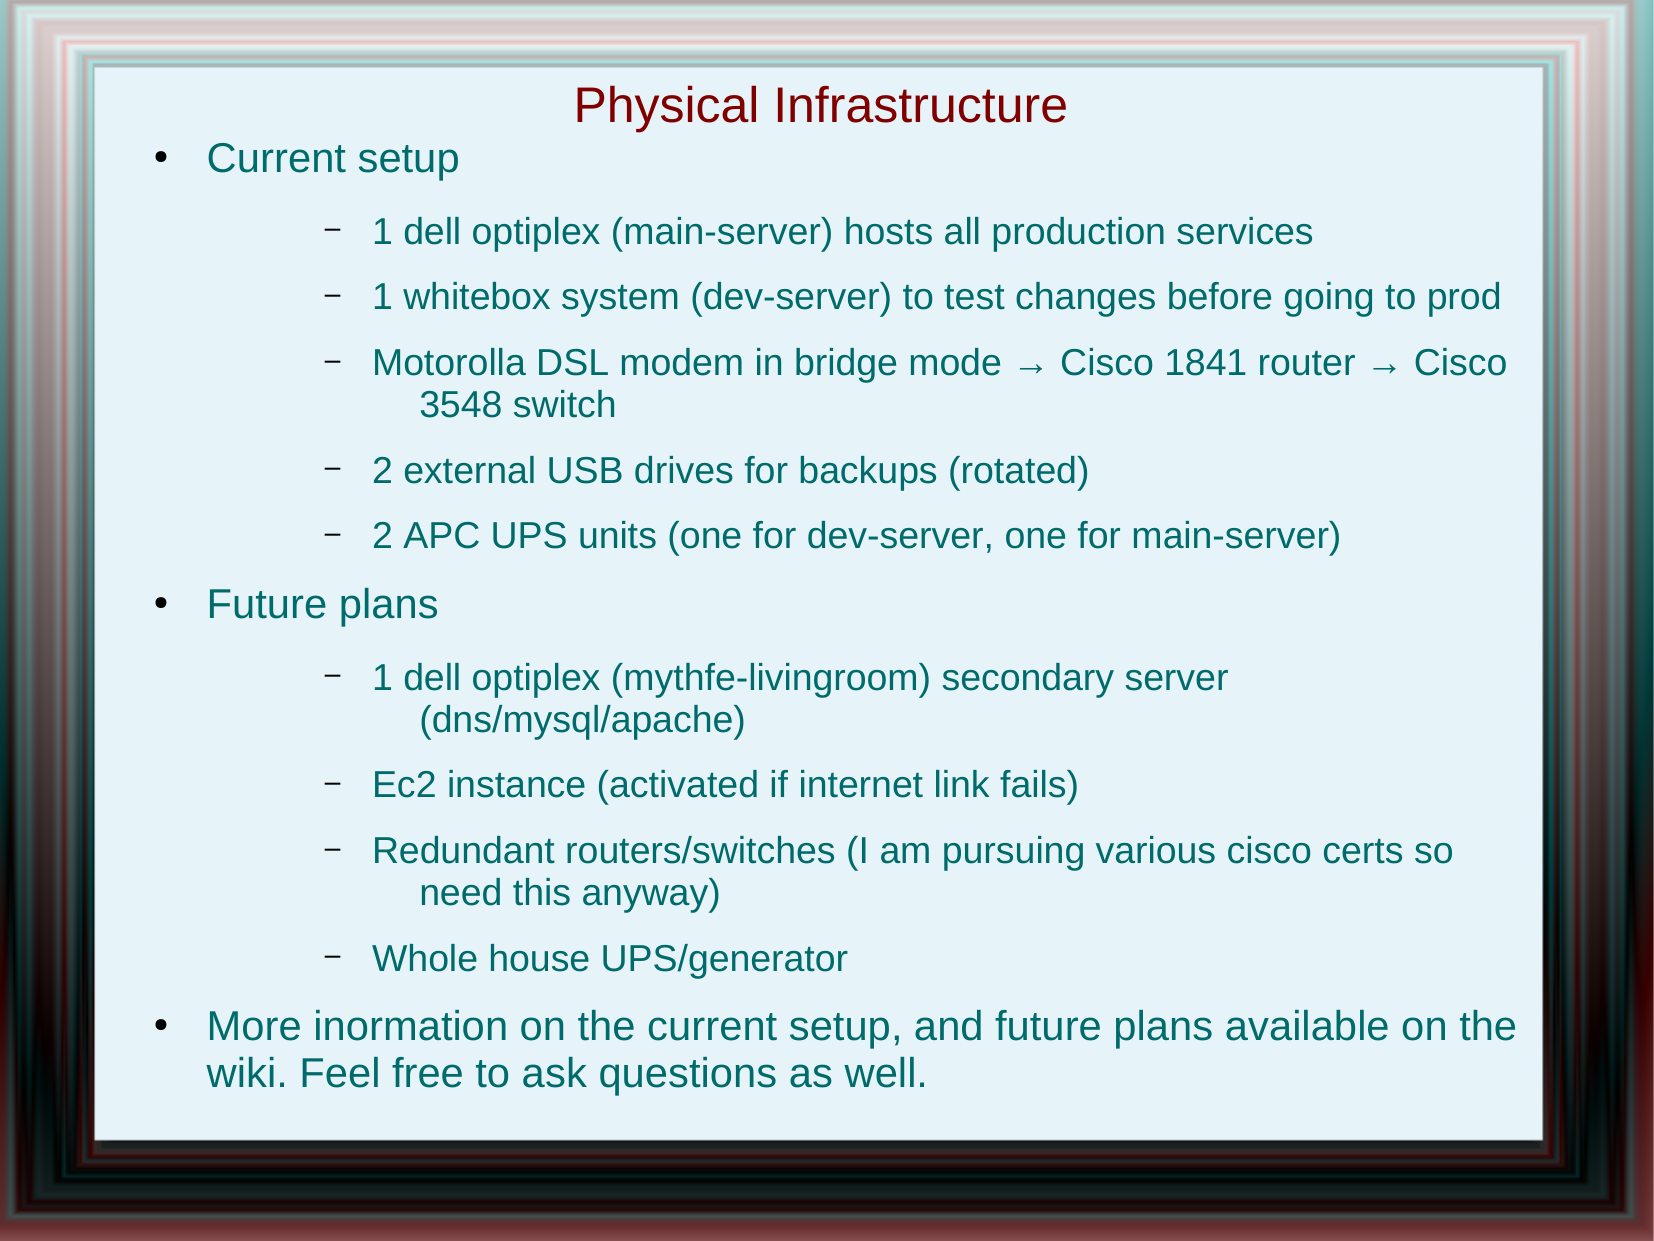

# Physical Infrastructure
Current setup
1 dell optiplex (main-server) hosts all production services
1 whitebox system (dev-server) to test changes before going to prod
Motorolla DSL modem in bridge mode → Cisco 1841 router → Cisco 3548 switch
2 external USB drives for backups (rotated)
2 APC UPS units (one for dev-server, one for main-server)
Future plans
1 dell optiplex (mythfe-livingroom) secondary server (dns/mysql/apache)
Ec2 instance (activated if internet link fails)
Redundant routers/switches (I am pursuing various cisco certs so need this anyway)
Whole house UPS/generator
More inormation on the current setup, and future plans available on the wiki. Feel free to ask questions as well.